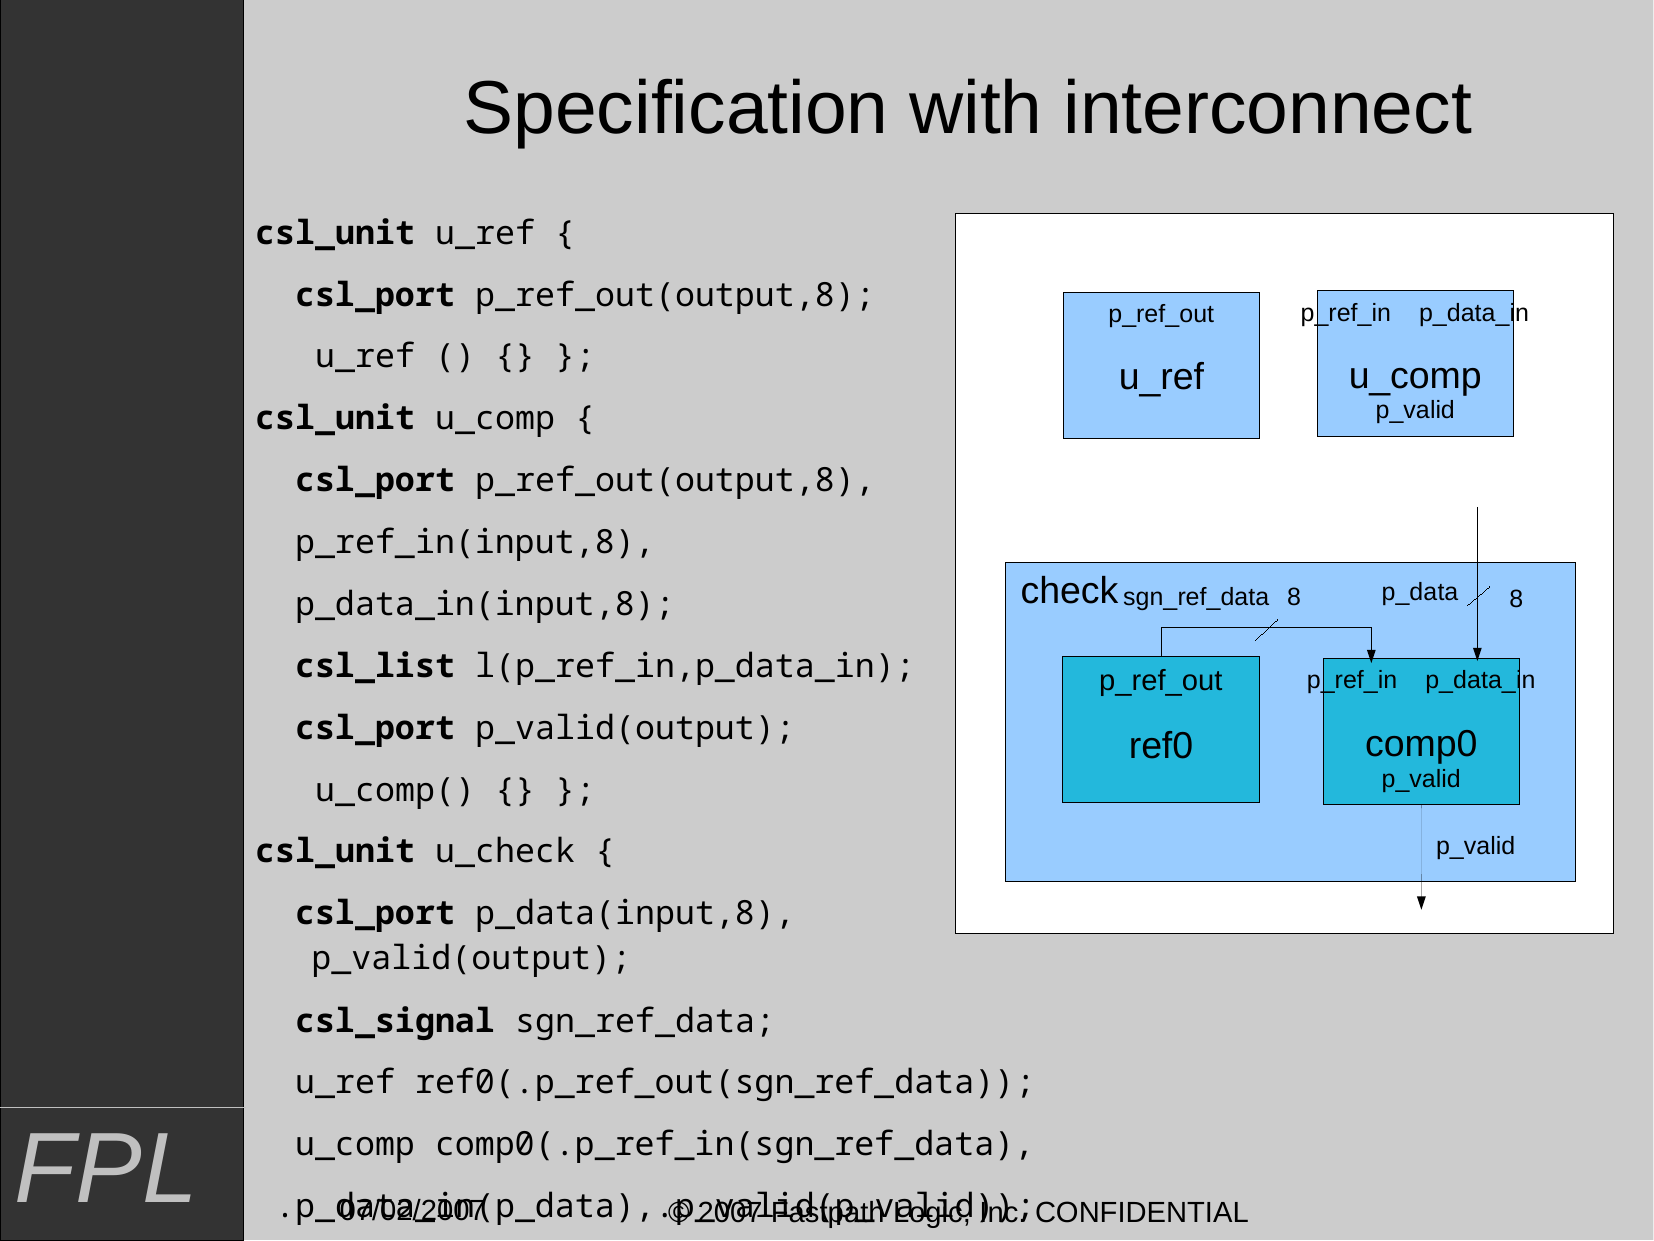

# Specification with interconnect
csl_unit u_ref {
 csl_port p_ref_out(output,8);
 u_ref () {} };
csl_unit u_comp {
 csl_port p_ref_out(output,8),
 p_ref_in(input,8),
 p_data_in(input,8);
 csl_list l(p_ref_in,p_data_in);
 csl_port p_valid(output);
 u_comp() {} };
csl_unit u_check {
 csl_port p_data(input,8), p_valid(output);
 csl_signal sgn_ref_data;
 u_ref ref0(.p_ref_out(sgn_ref_data));
 u_comp comp0(.p_ref_in(sgn_ref_data),
 .p_data_in(p_data),.p_valid(p_valid));
 u_check(){
 sgn_ref_data.set_width(8); } };
p_ref_in p_data_in
u_comp
p_valid
p_ref_out
u_ref
check
p_data
sgn_ref_data
8
8
p_ref_out
ref0
p_ref_in p_data_in
comp0
p_valid
p_valid
07/02/2007
© 2007 FASTPATH LOGIC INC.